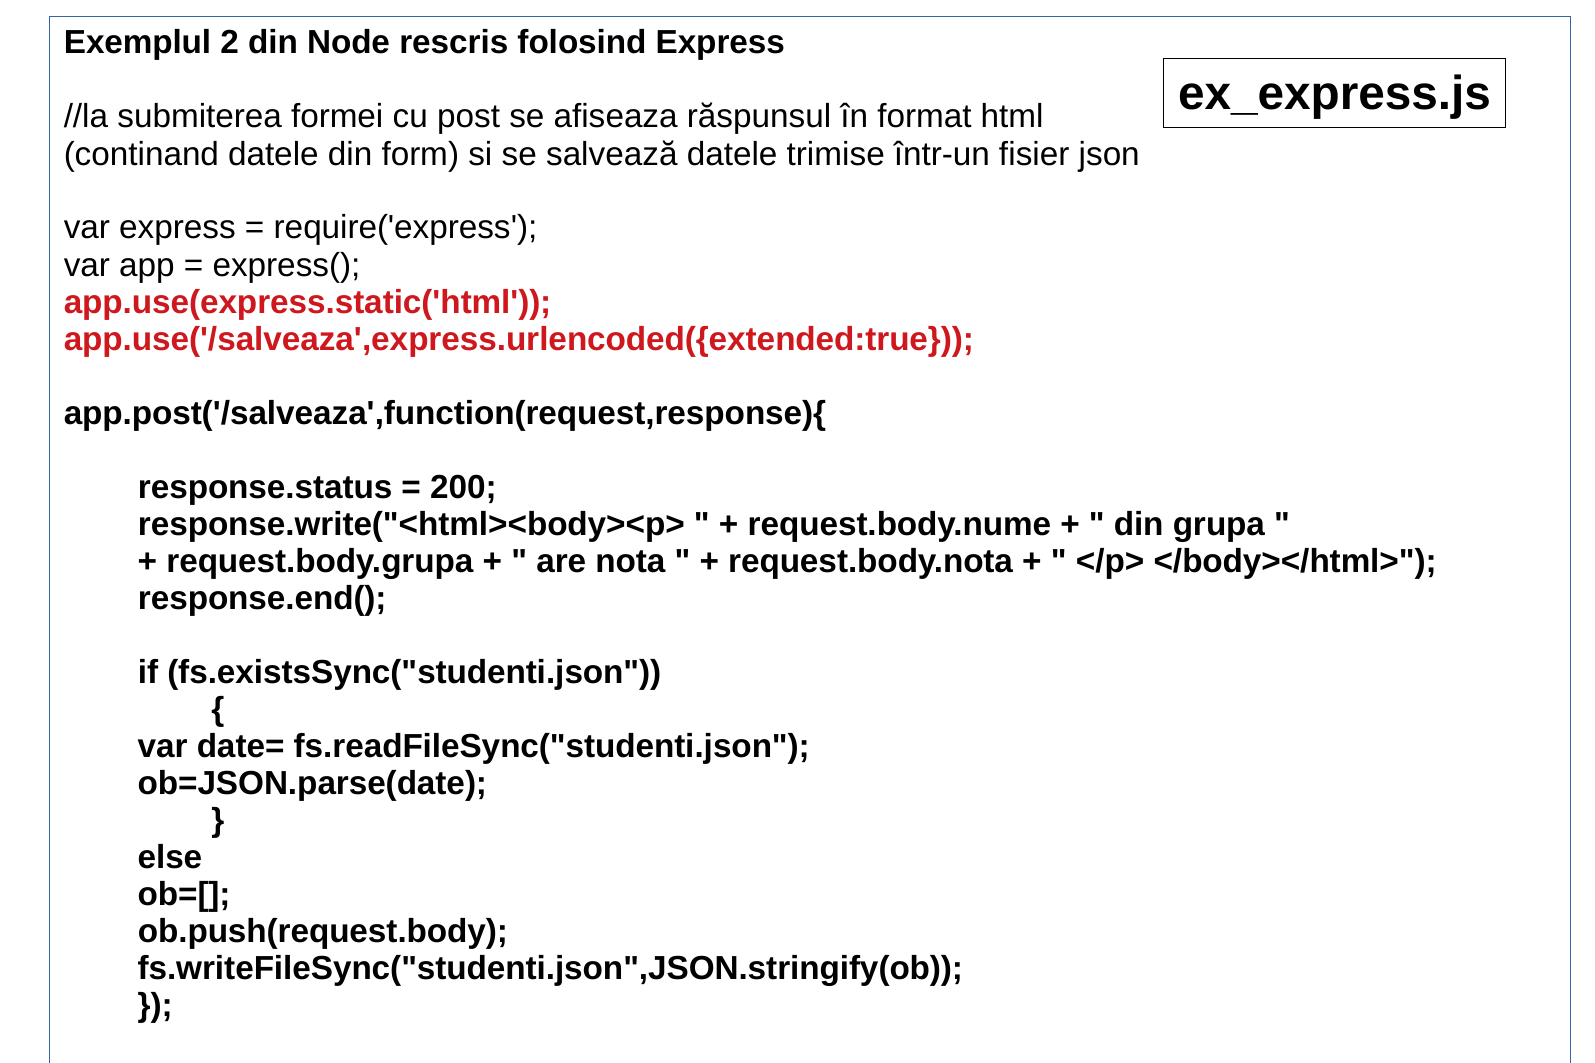

Exemplul 2 din Node rescris folosind Express
//la submiterea formei cu post se afiseaza răspunsul în format html
(continand datele din form) si se salvează datele trimise într-un fisier json
var express = require('express');
var app = express();
app.use(express.static('html'));
app.use('/salveaza',express.urlencoded({extended:true}));
app.post('/salveaza',function(request,response){
 response.status = 200;
 response.write("<html><body><p> " + request.body.nume + " din grupa "
	+ request.body.grupa + " are nota " + request.body.nota + " </p> </body></html>");
 response.end();
 if (fs.existsSync("studenti.json"))
		{
	var date= fs.readFileSync("studenti.json");
	ob=JSON.parse(date);
		}
	else
	ob=[];
 ob.push(request.body);
	fs.writeFileSync("studenti.json",JSON.stringify(ob));
	});
ex_express.js